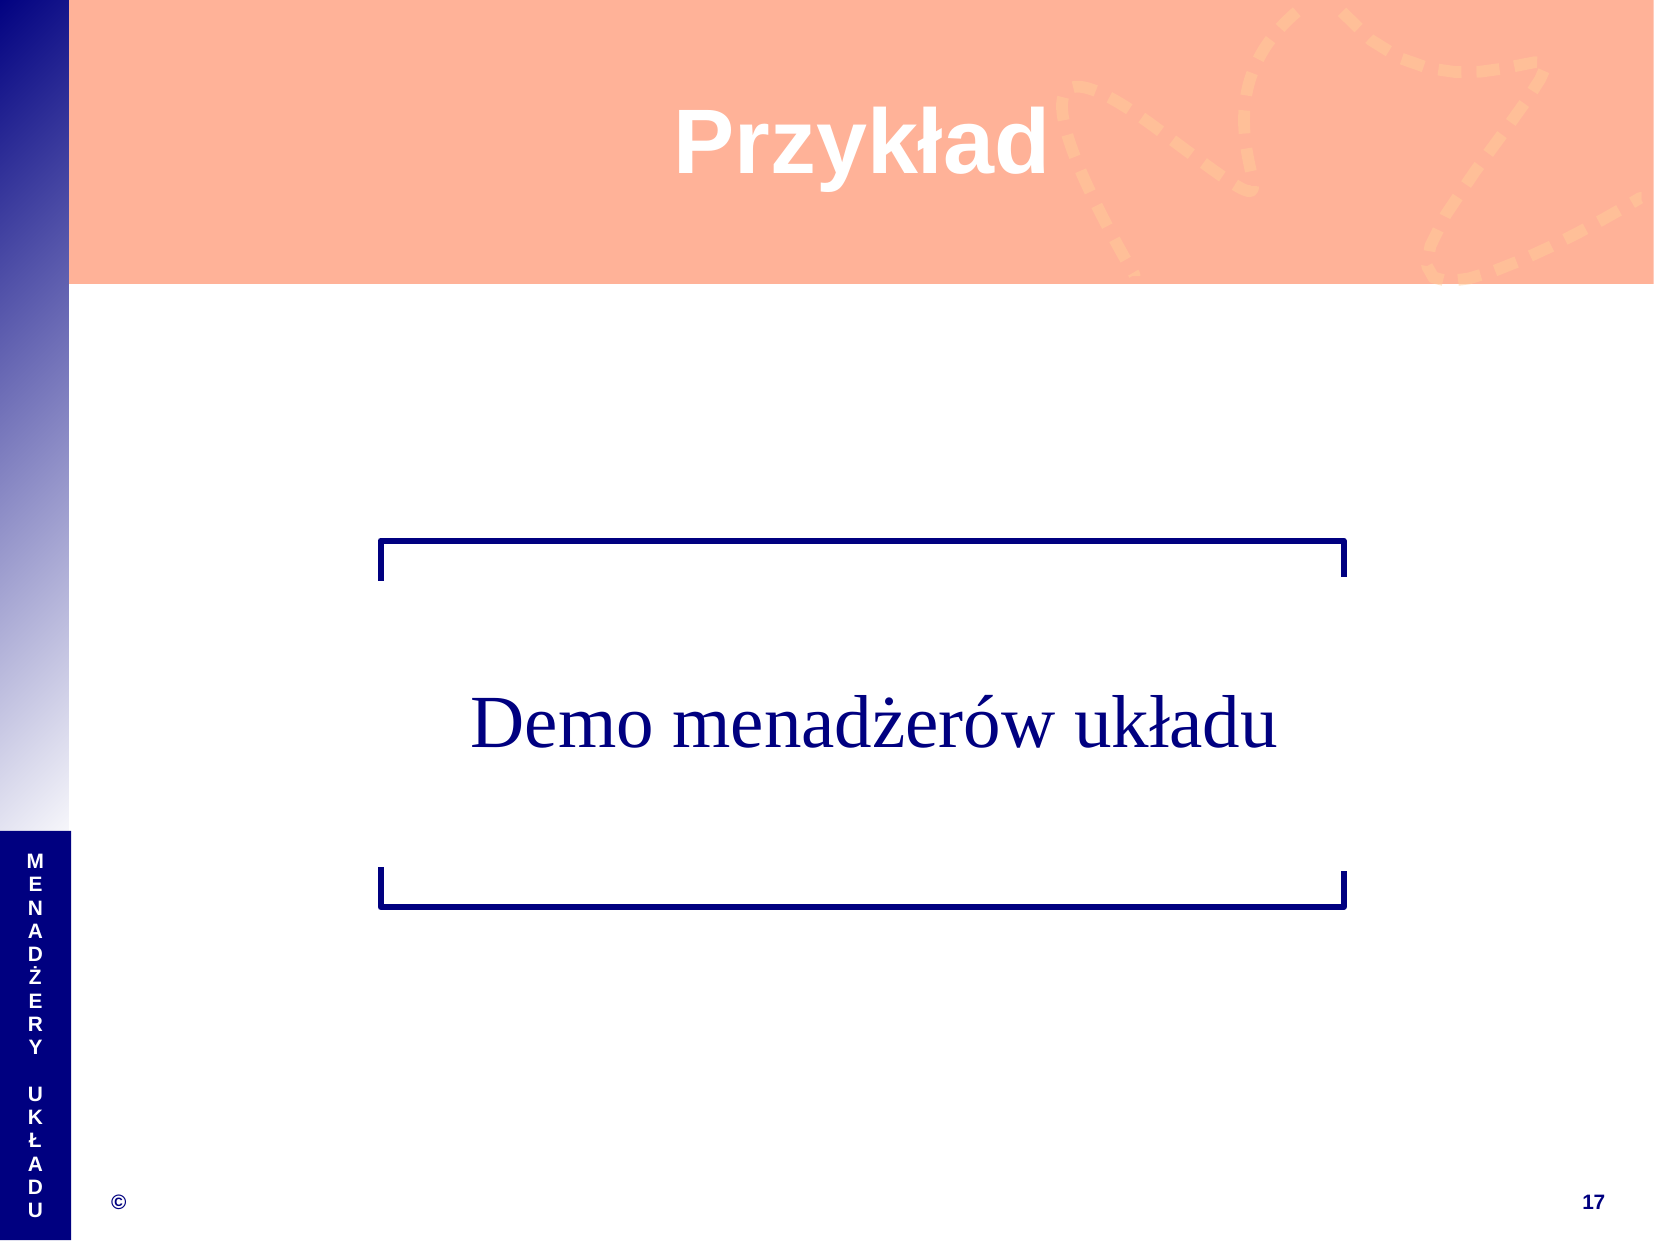

# Przykład
Demo menadżerów układu
M
E
N
A
D
Ż
E
R
Y
U
K
Ł
A
D
U